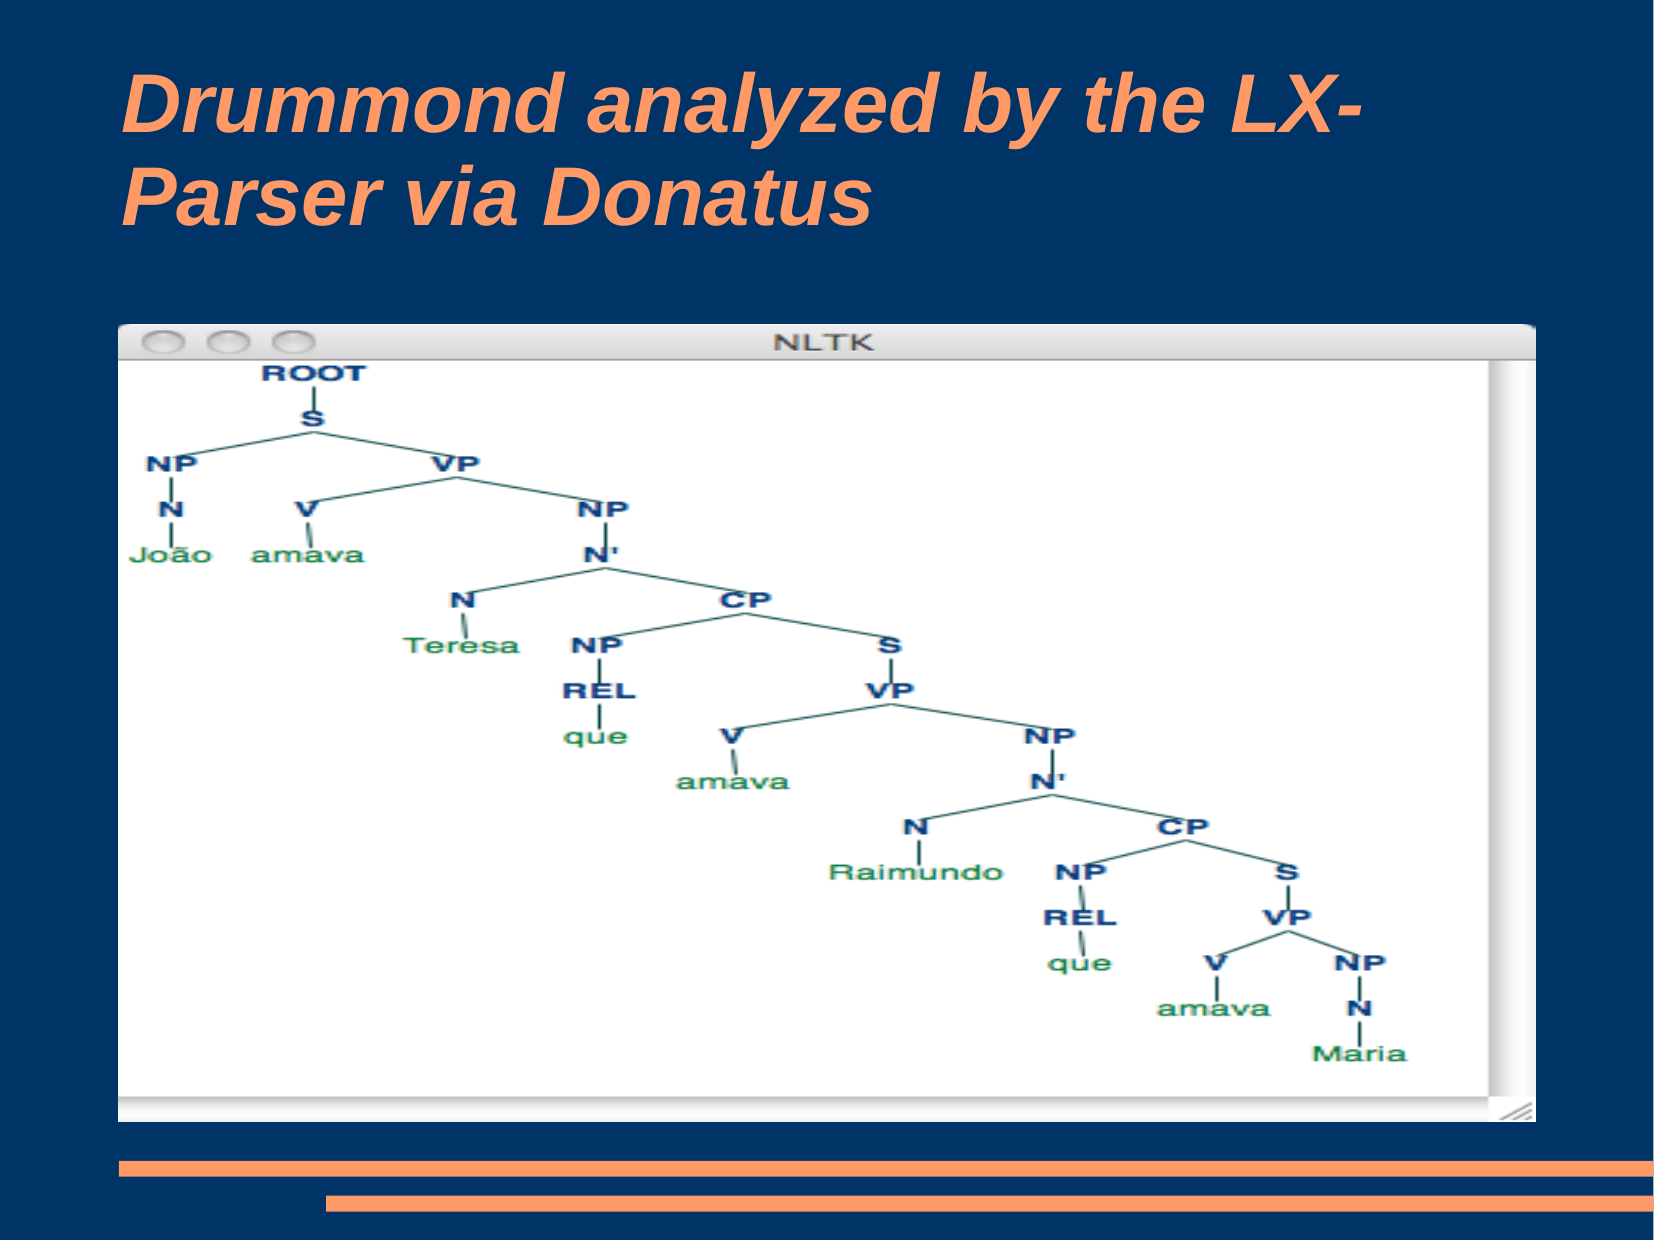

# Drummond analyzed by the LX-Parser via Donatus